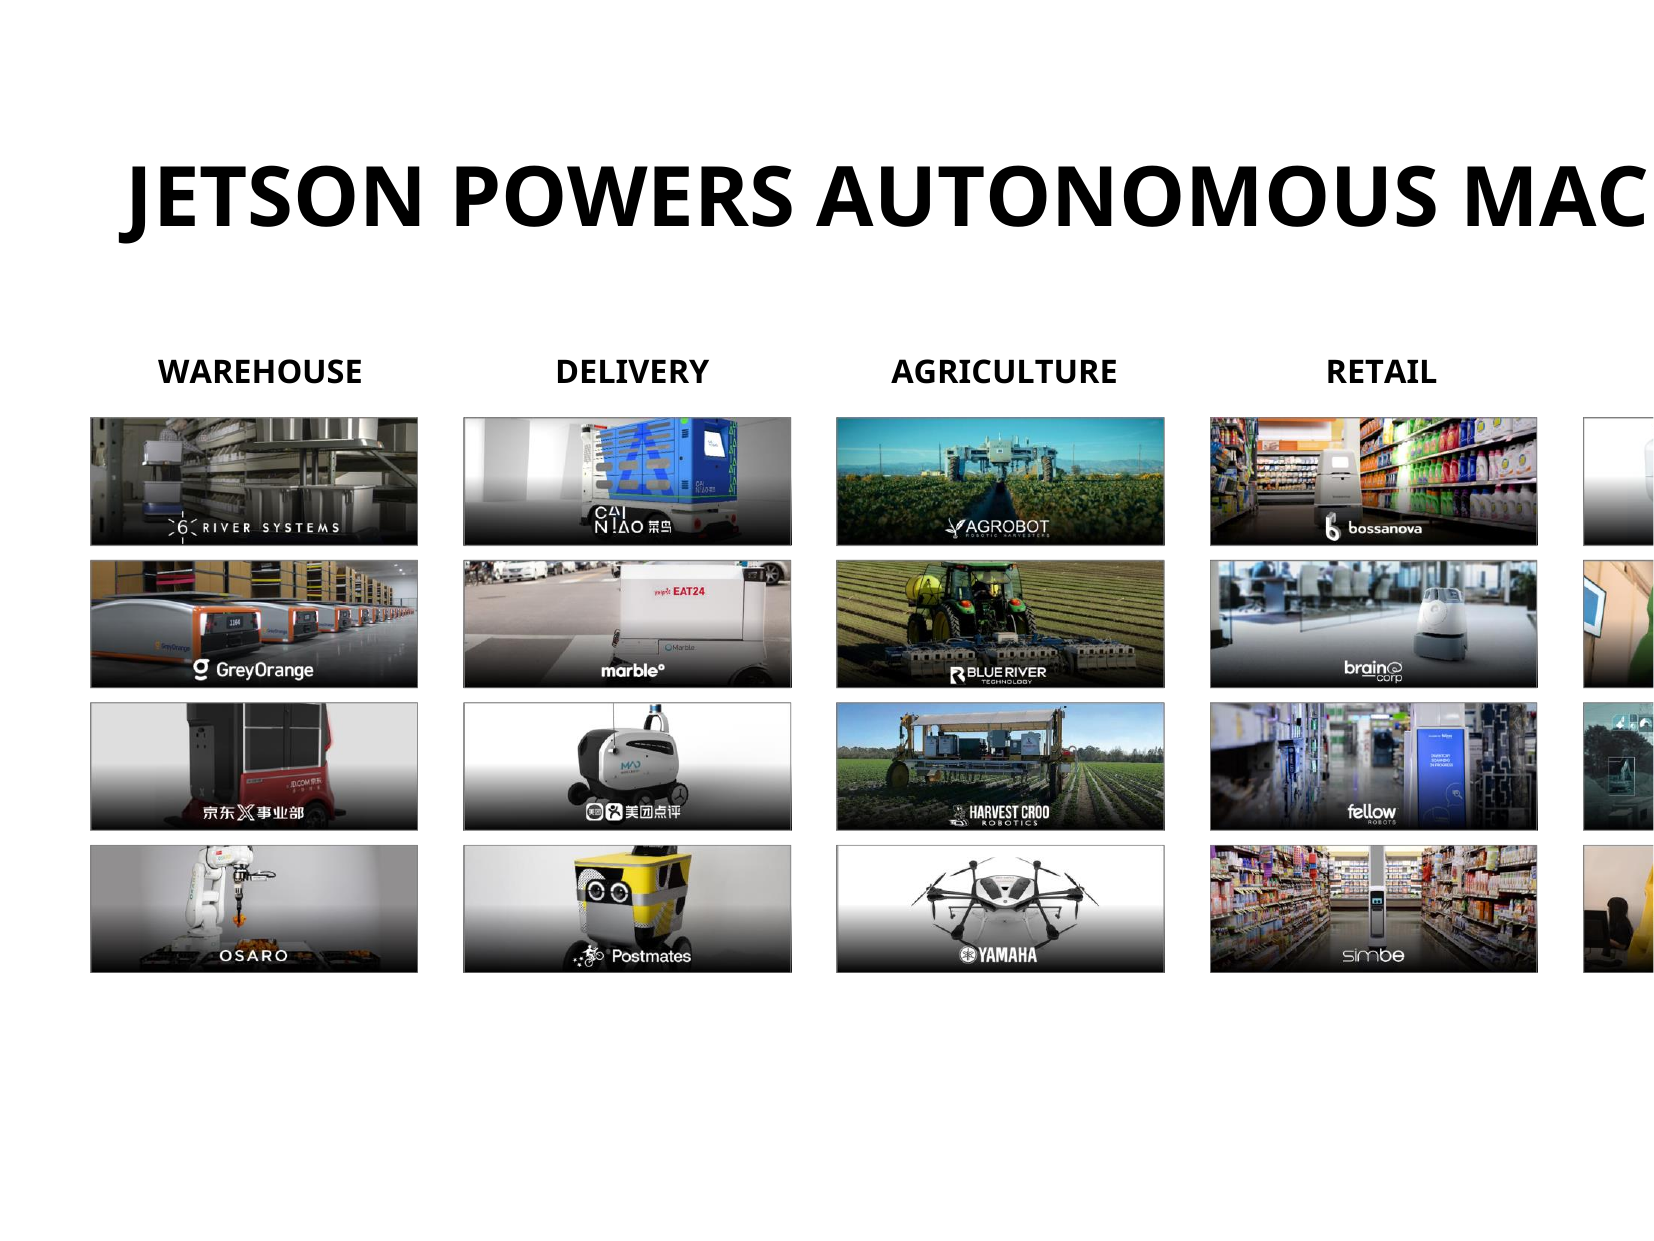

JETSON POWERS AUTONOMOUS MACHINES
WAREHOUSE
DELIVERY
AGRICULTURE
RETAIL
INDUSTRIAL
3